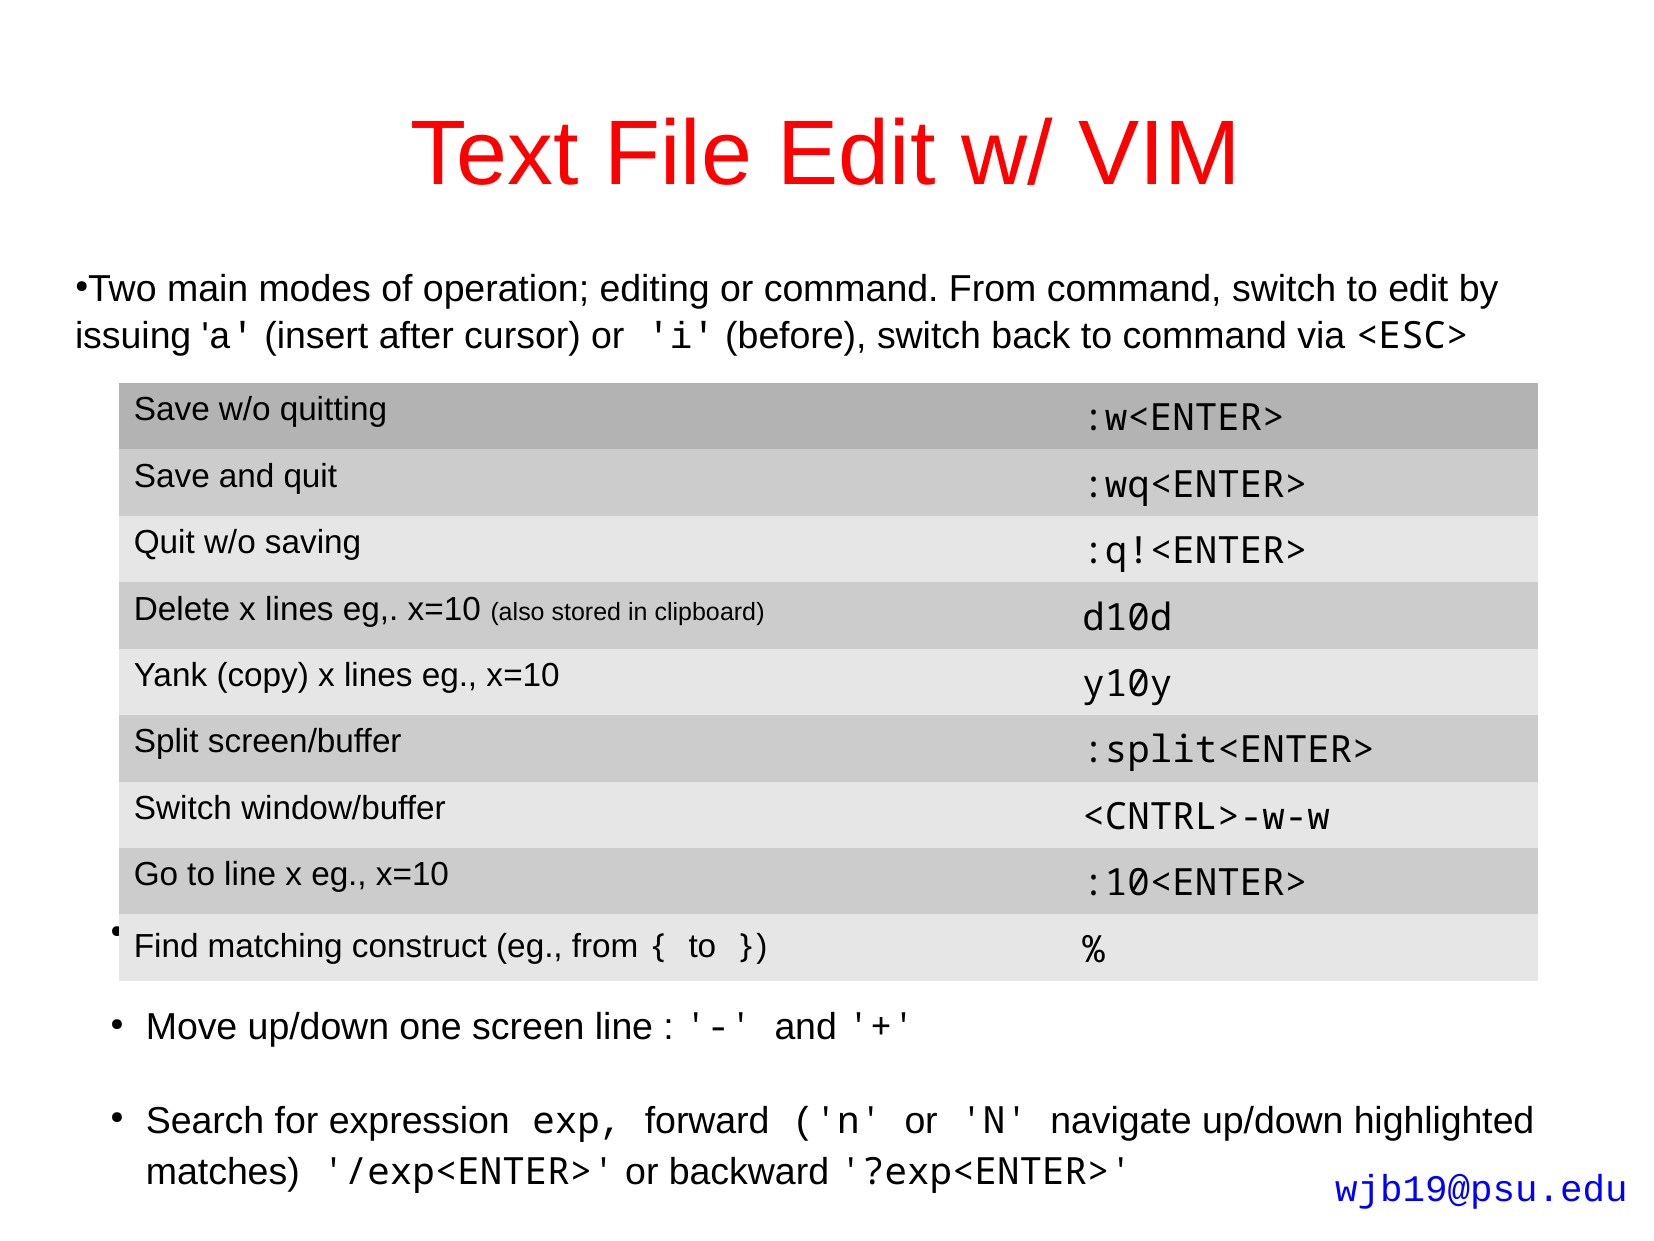

# Text File Edit w/ VIM
Two main modes of operation; editing or command. From command, switch to edit by issuing 'a' (insert after cursor) or 'i' (before), switch back to command via <ESC>
Paste: 'p' undo: 'u' redo: '<CNTRL>-r'
Move up/down one screen line : '-' and '+'
Search for expression exp, forward ('n' or 'N' navigate up/down highlighted matches) '/exp<ENTER>' or backward '?exp<ENTER>'
| Save w/o quitting | :w<ENTER> |
| --- | --- |
| Save and quit | :wq<ENTER> |
| Quit w/o saving | :q!<ENTER> |
| Delete x lines eg,. x=10 (also stored in clipboard) | d10d |
| Yank (copy) x lines eg., x=10 | y10y |
| Split screen/buffer | :split<ENTER> |
| Switch window/buffer | <CNTRL>-w-w |
| Go to line x eg., x=10 | :10<ENTER> |
| Find matching construct (eg., from { to }) | % |
wjb19@psu.edu